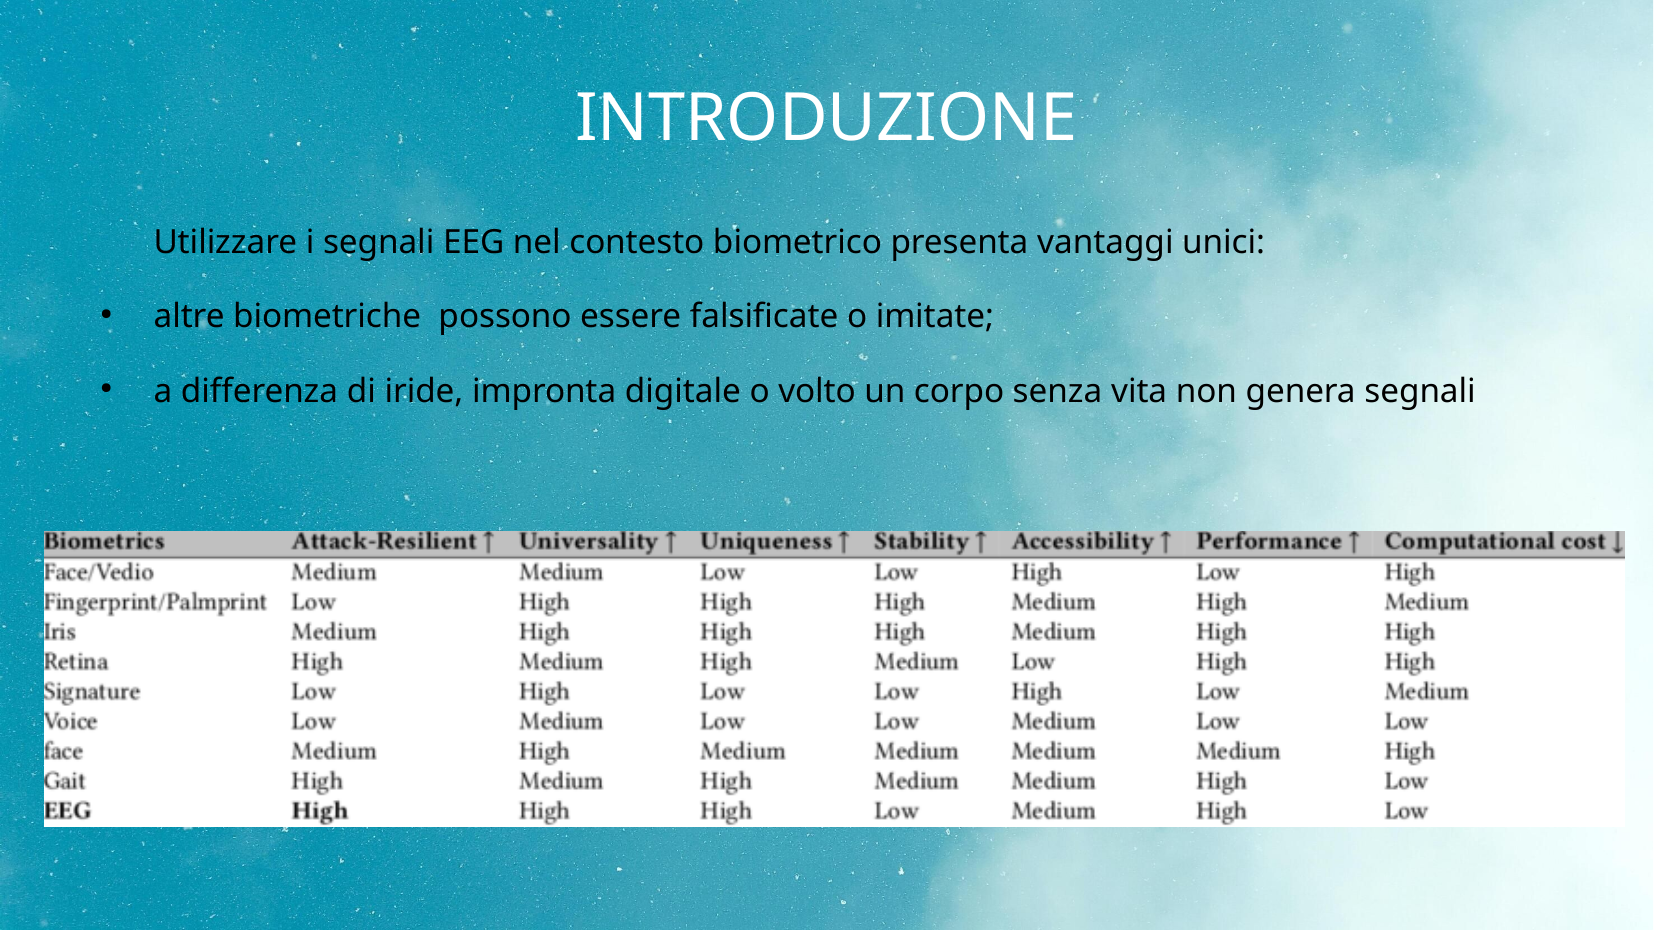

# INTRODUZIONE
Utilizzare i segnali EEG nel contesto biometrico presenta vantaggi unici:
altre biometriche possono essere falsificate o imitate;
a differenza di iride, impronta digitale o volto un corpo senza vita non genera segnali